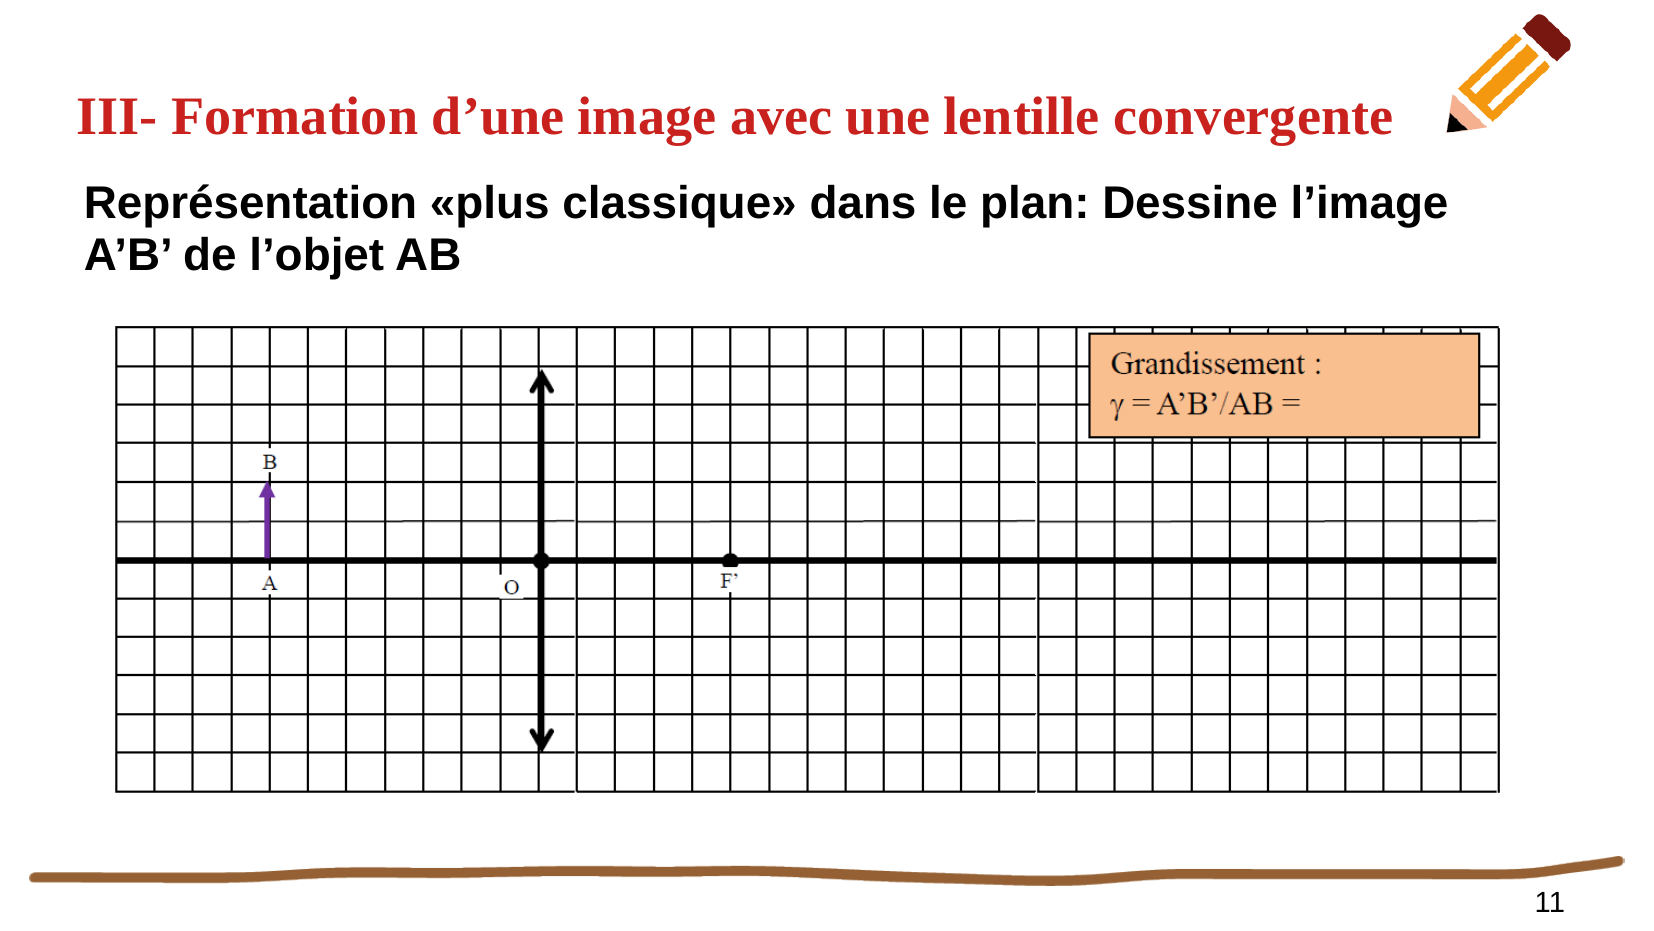

# III- Formation d’une image avec une lentille convergente
Représentation «plus classique» dans le plan: Dessine l’image
A’B’ de l’objet AB
11